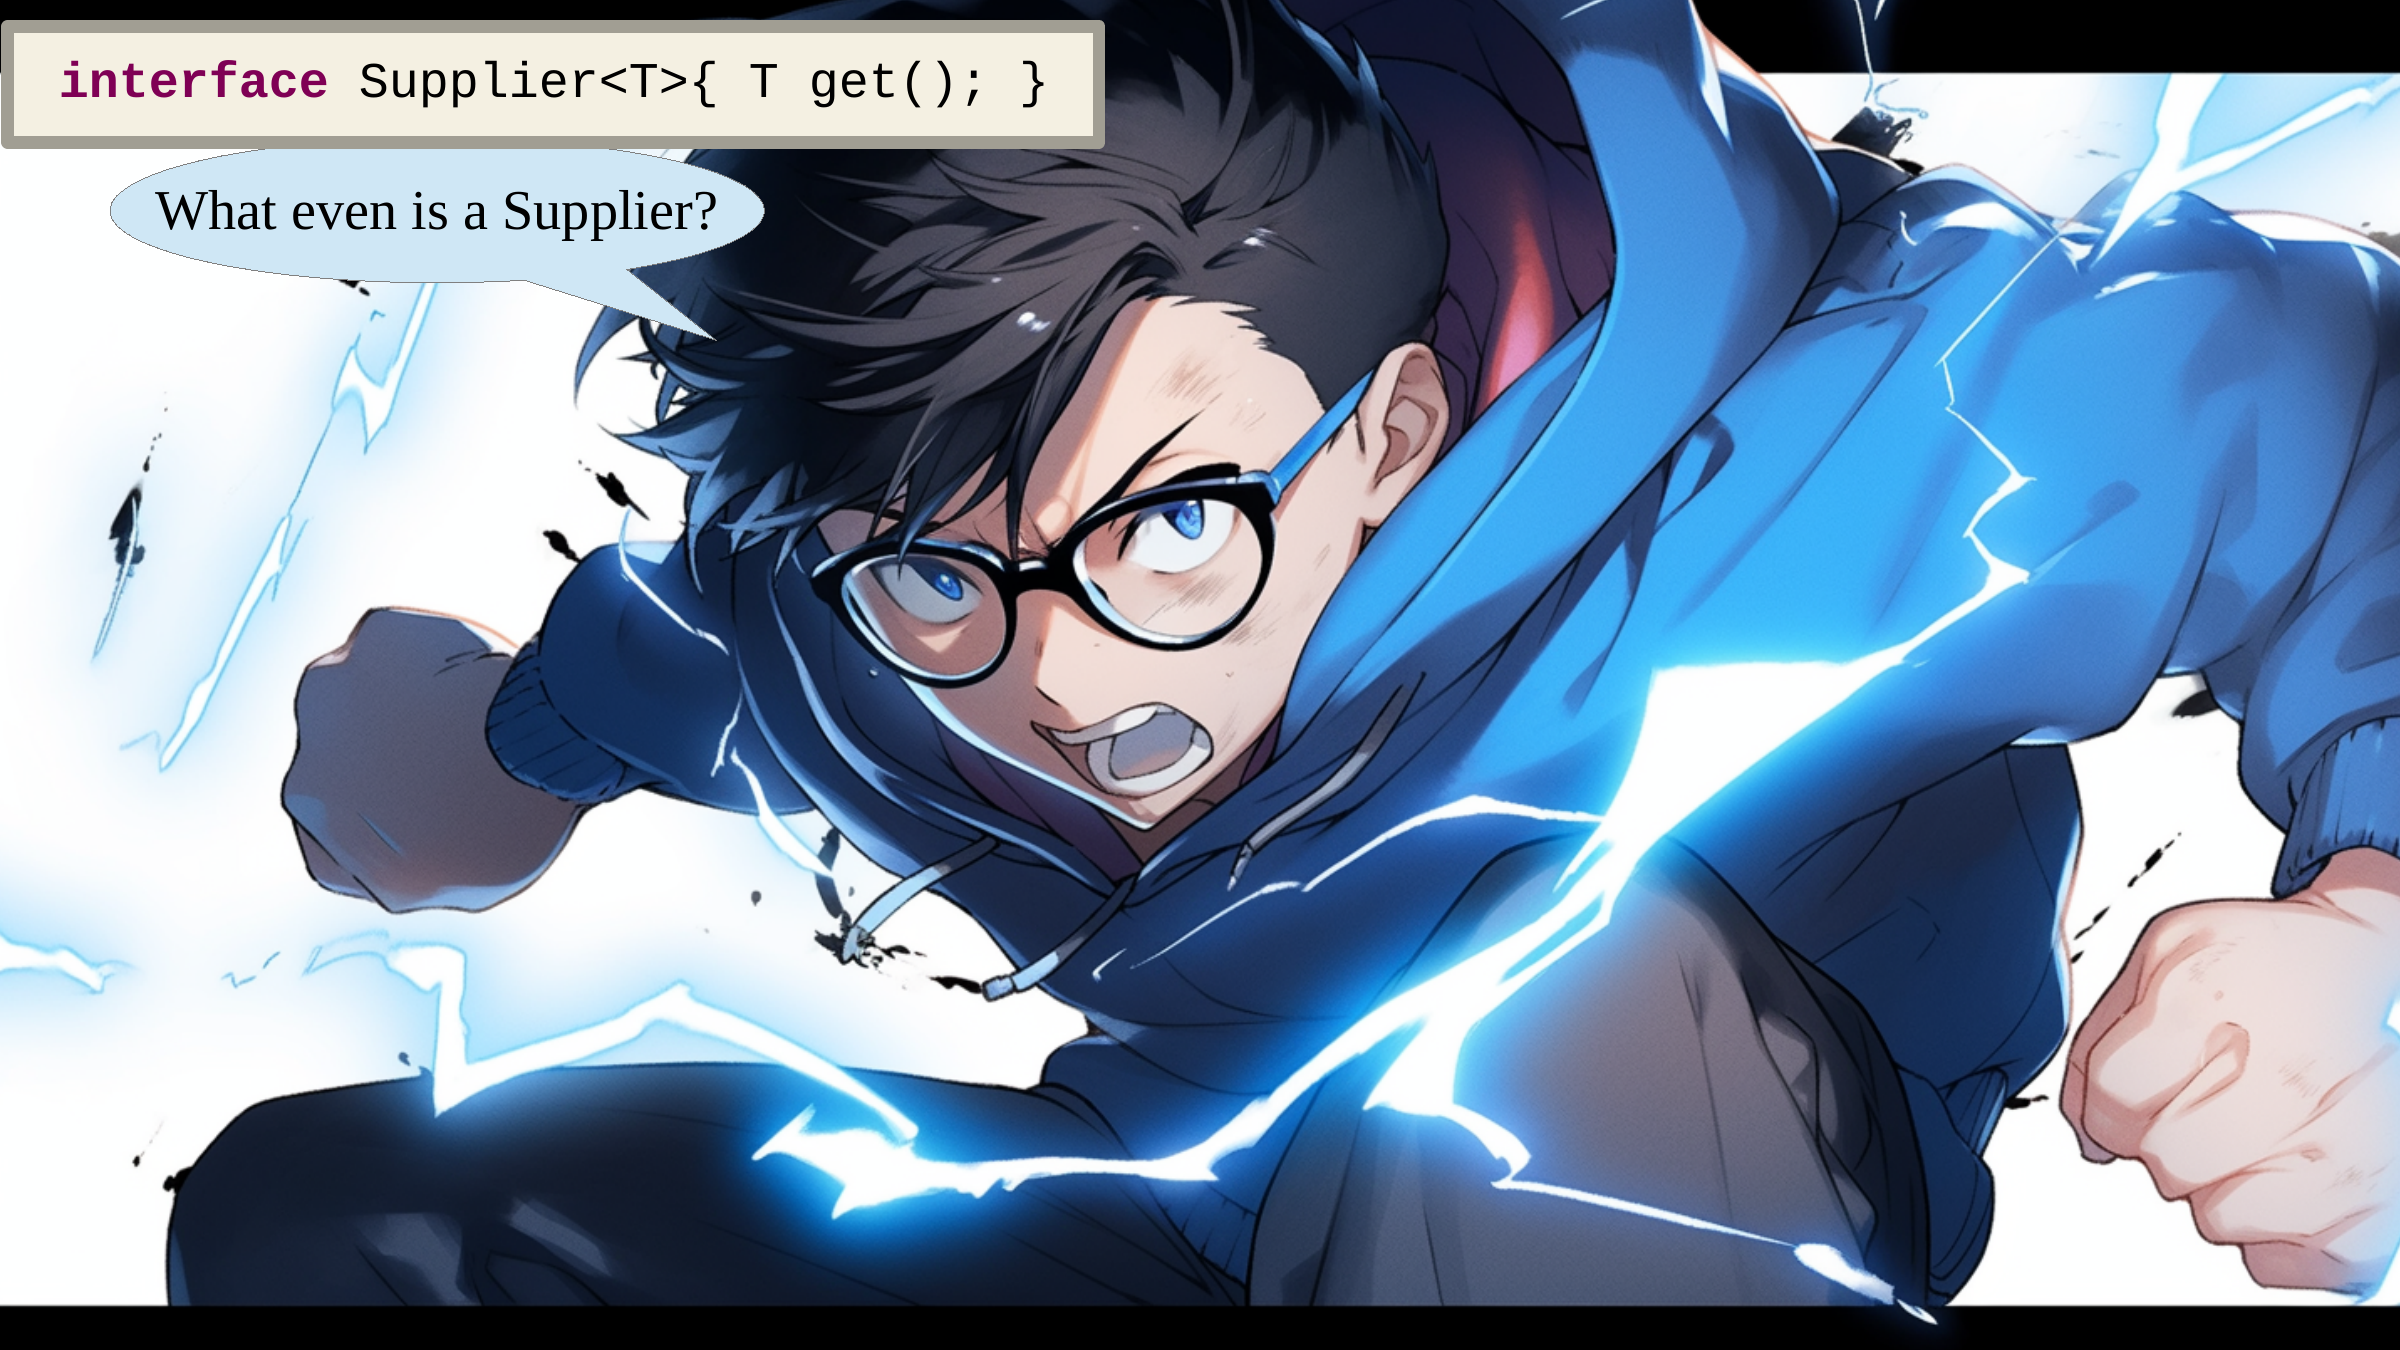

interface Supplier<T>{ T get(); }
What even is a Supplier?